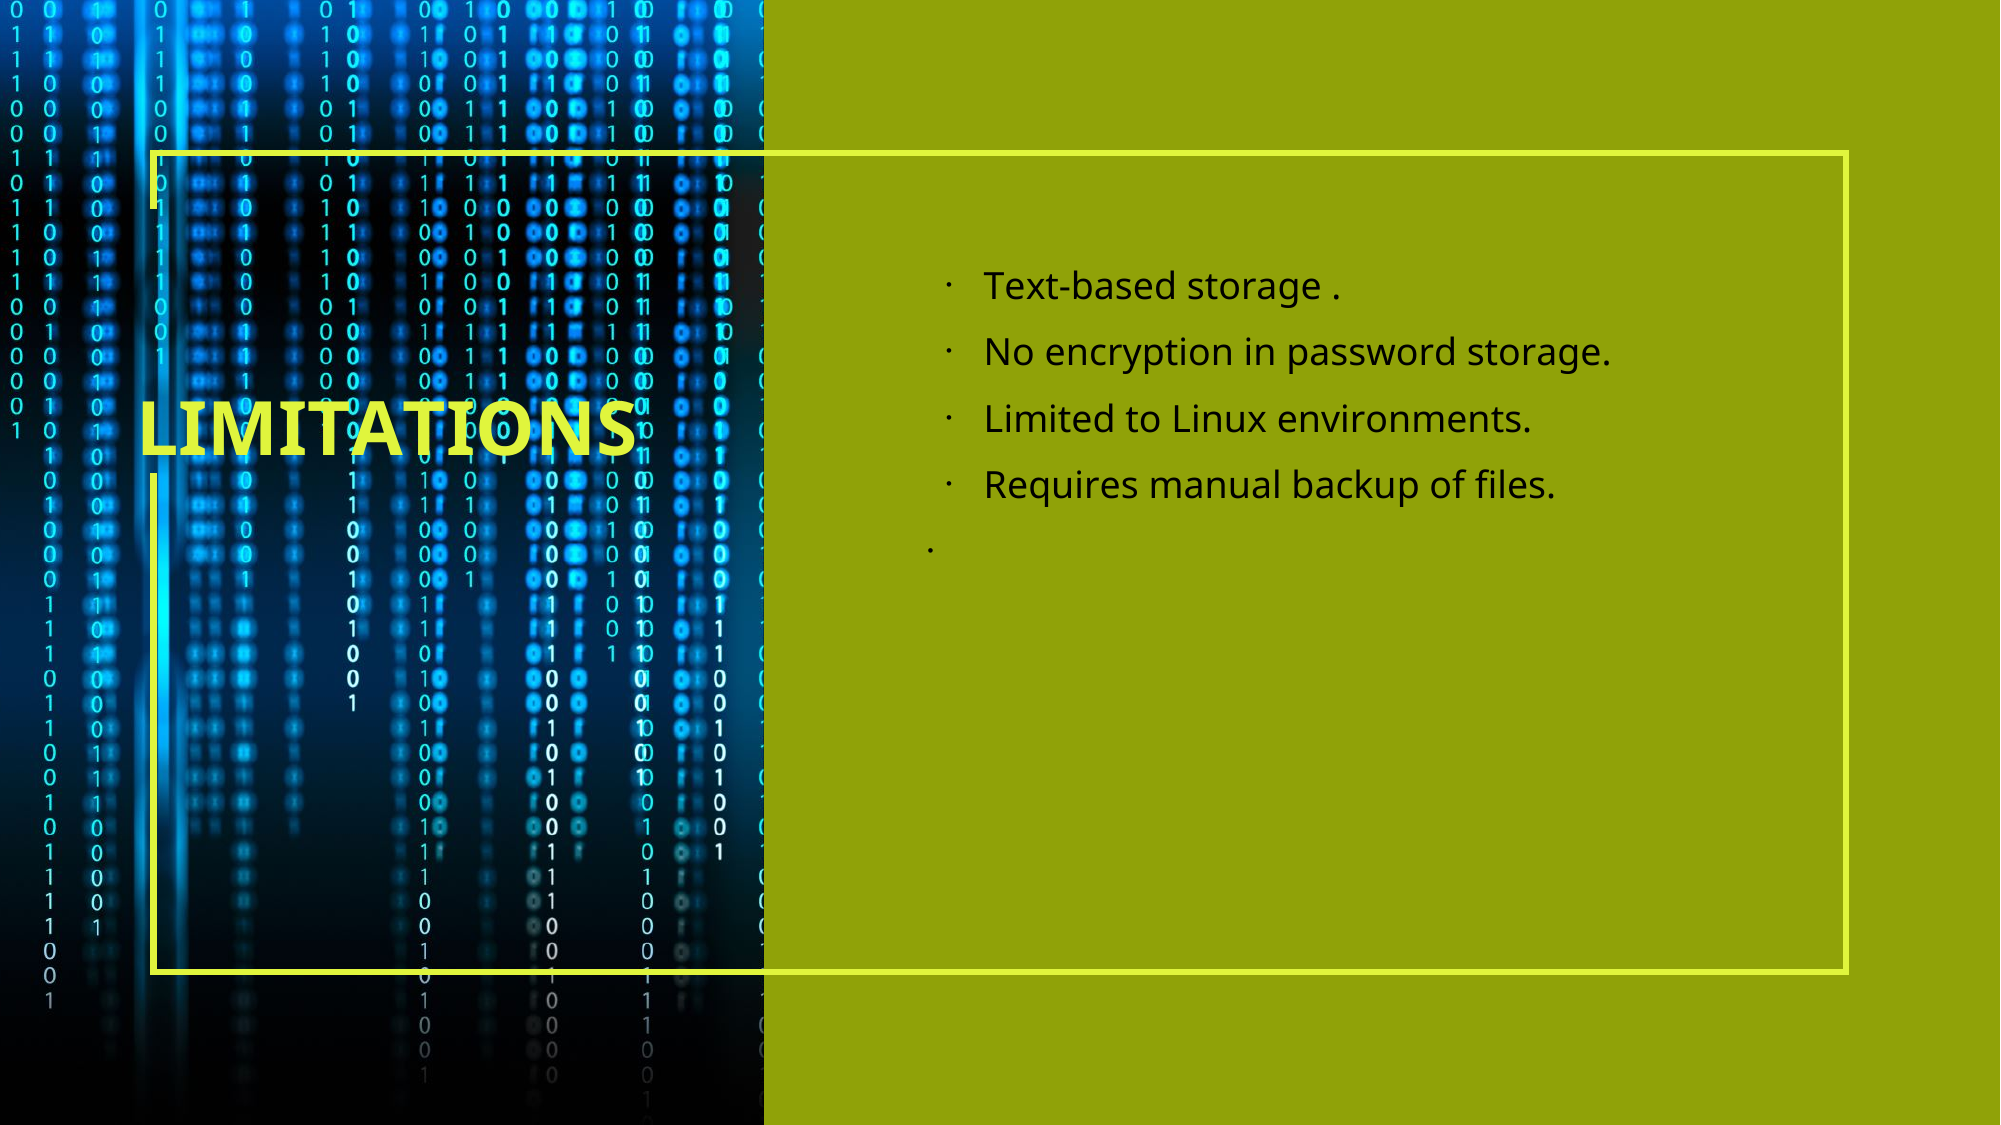

LIMITATIONS
Text-based storage .
No encryption in password storage.
Limited to Linux environments.
Requires manual backup of files.